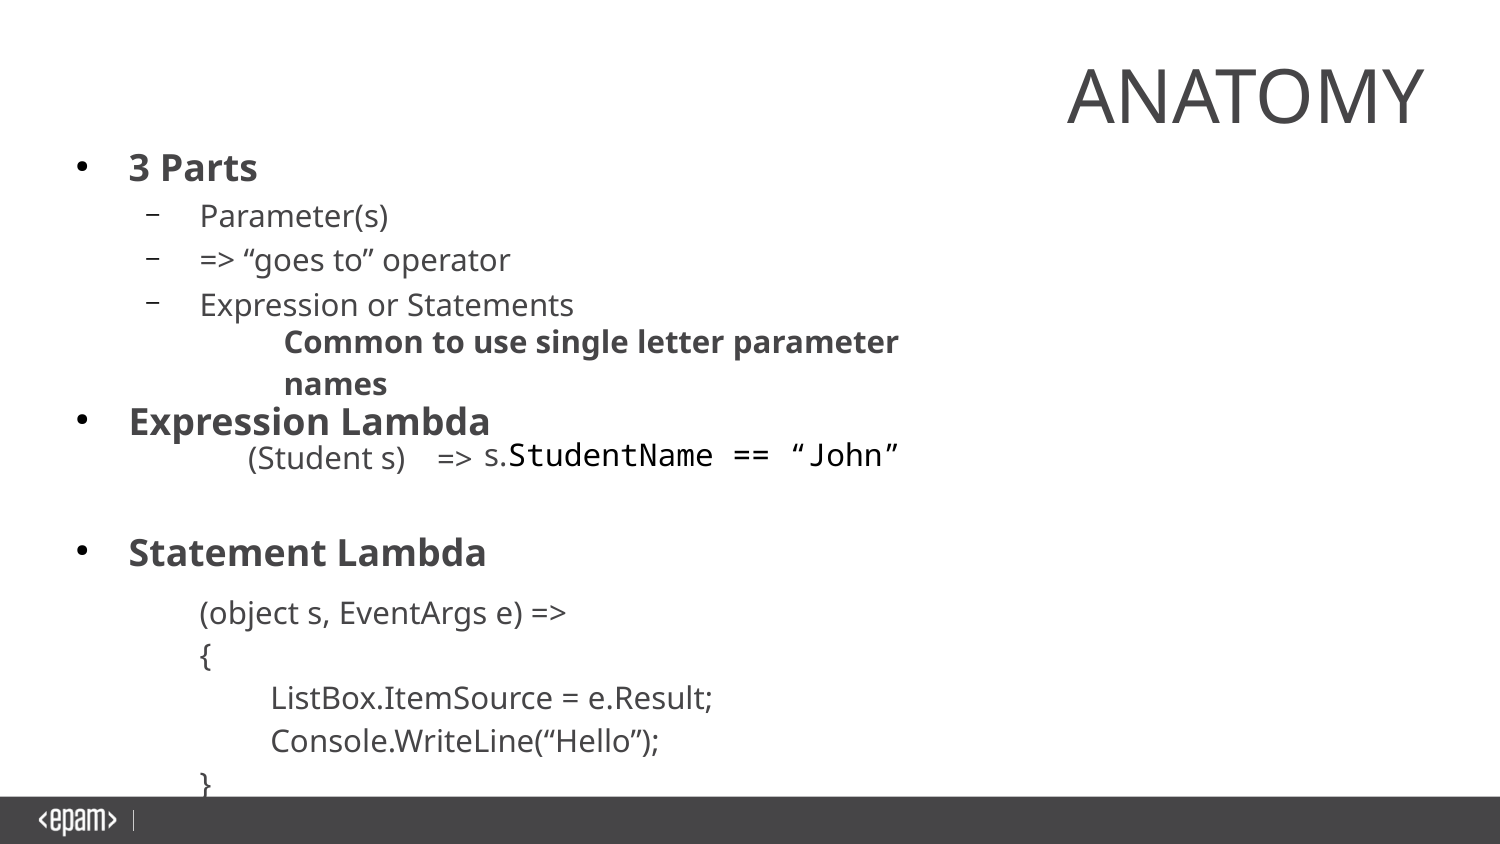

# ANATOMY
3 Parts
Parameter(s)
=> “goes to” operator
Expression or Statements
Expression Lambda
Statement Lambda
(object s, EventArgs e) =>
{
ListBox.ItemSource = e.Result;
Console.WriteLine(“Hello”);
}
Common to use single letter parameter names
s.StudentName == “John”
(Student s)
=>